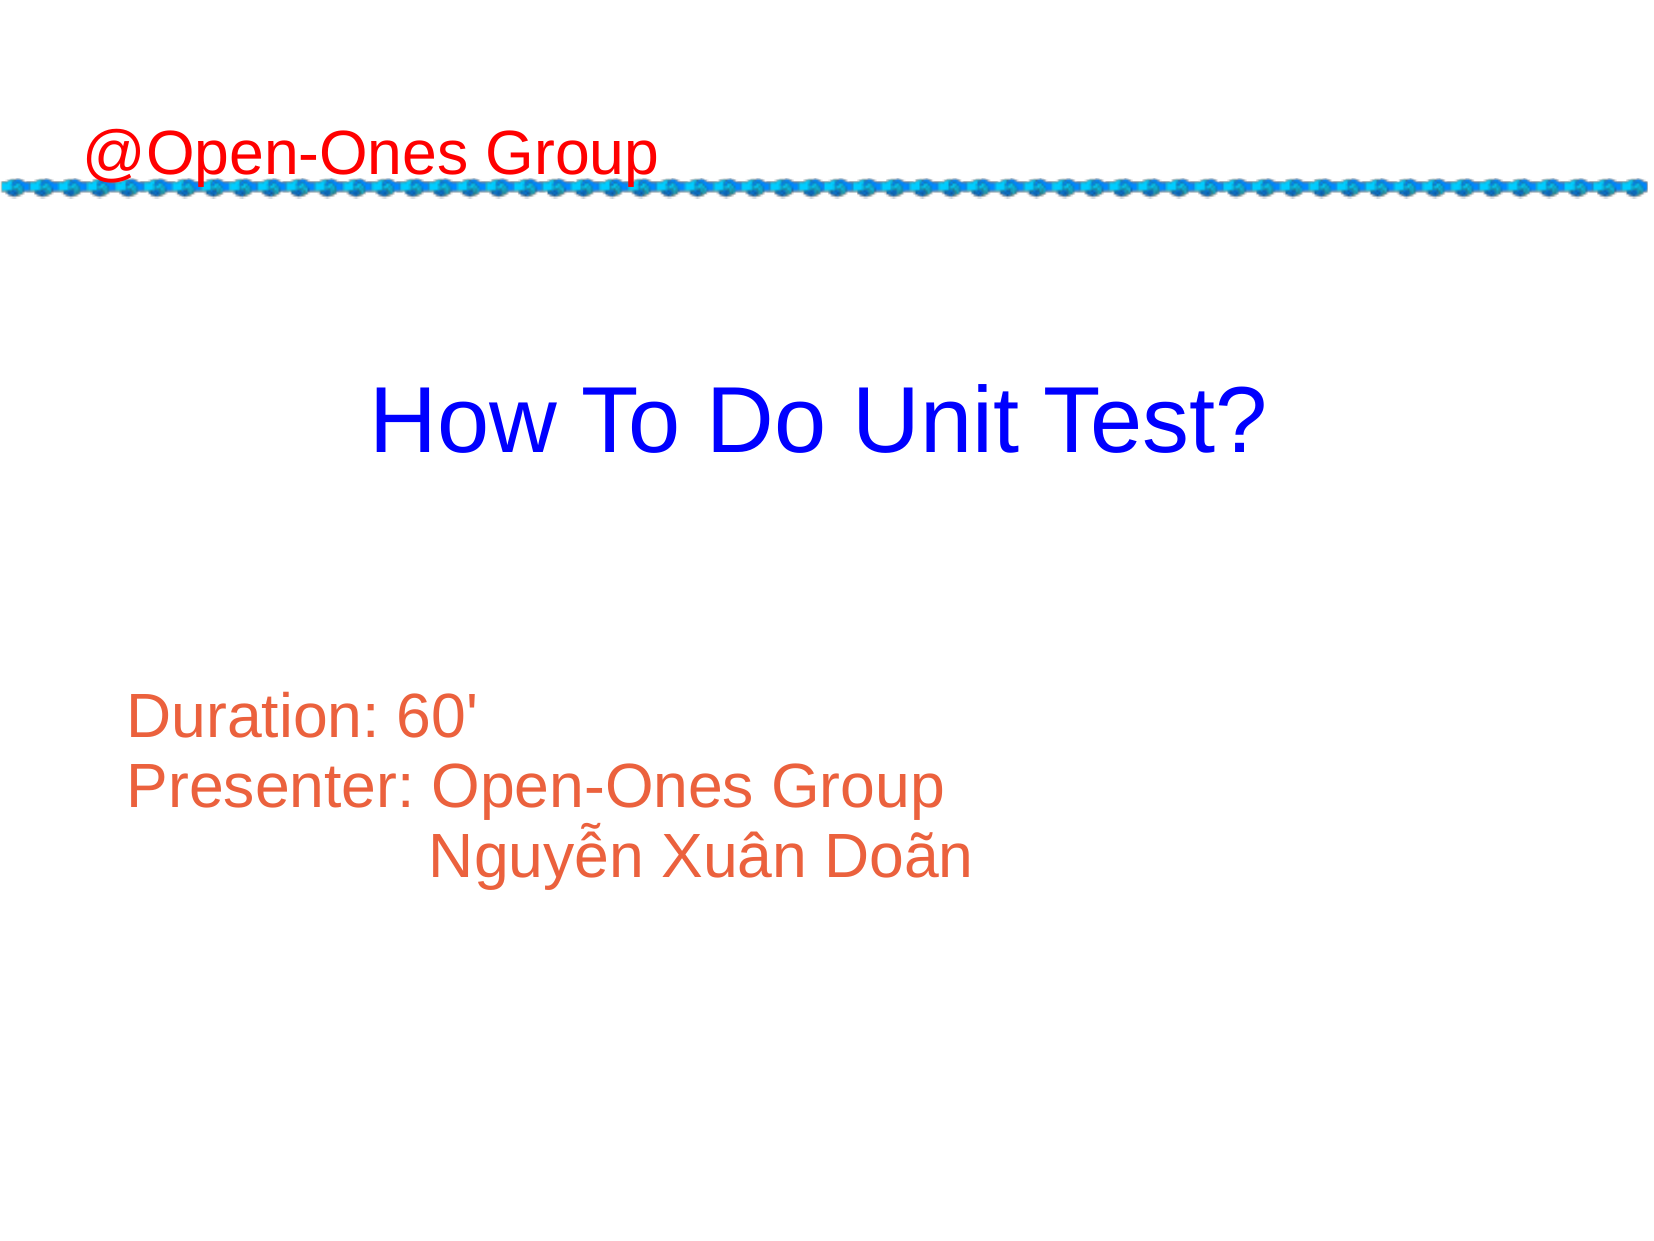

# @Open-Ones Group
How To Do Unit Test?
 Duration: 60'
 Presenter: Open-Ones Group
Nguyễn Xuân Doãn